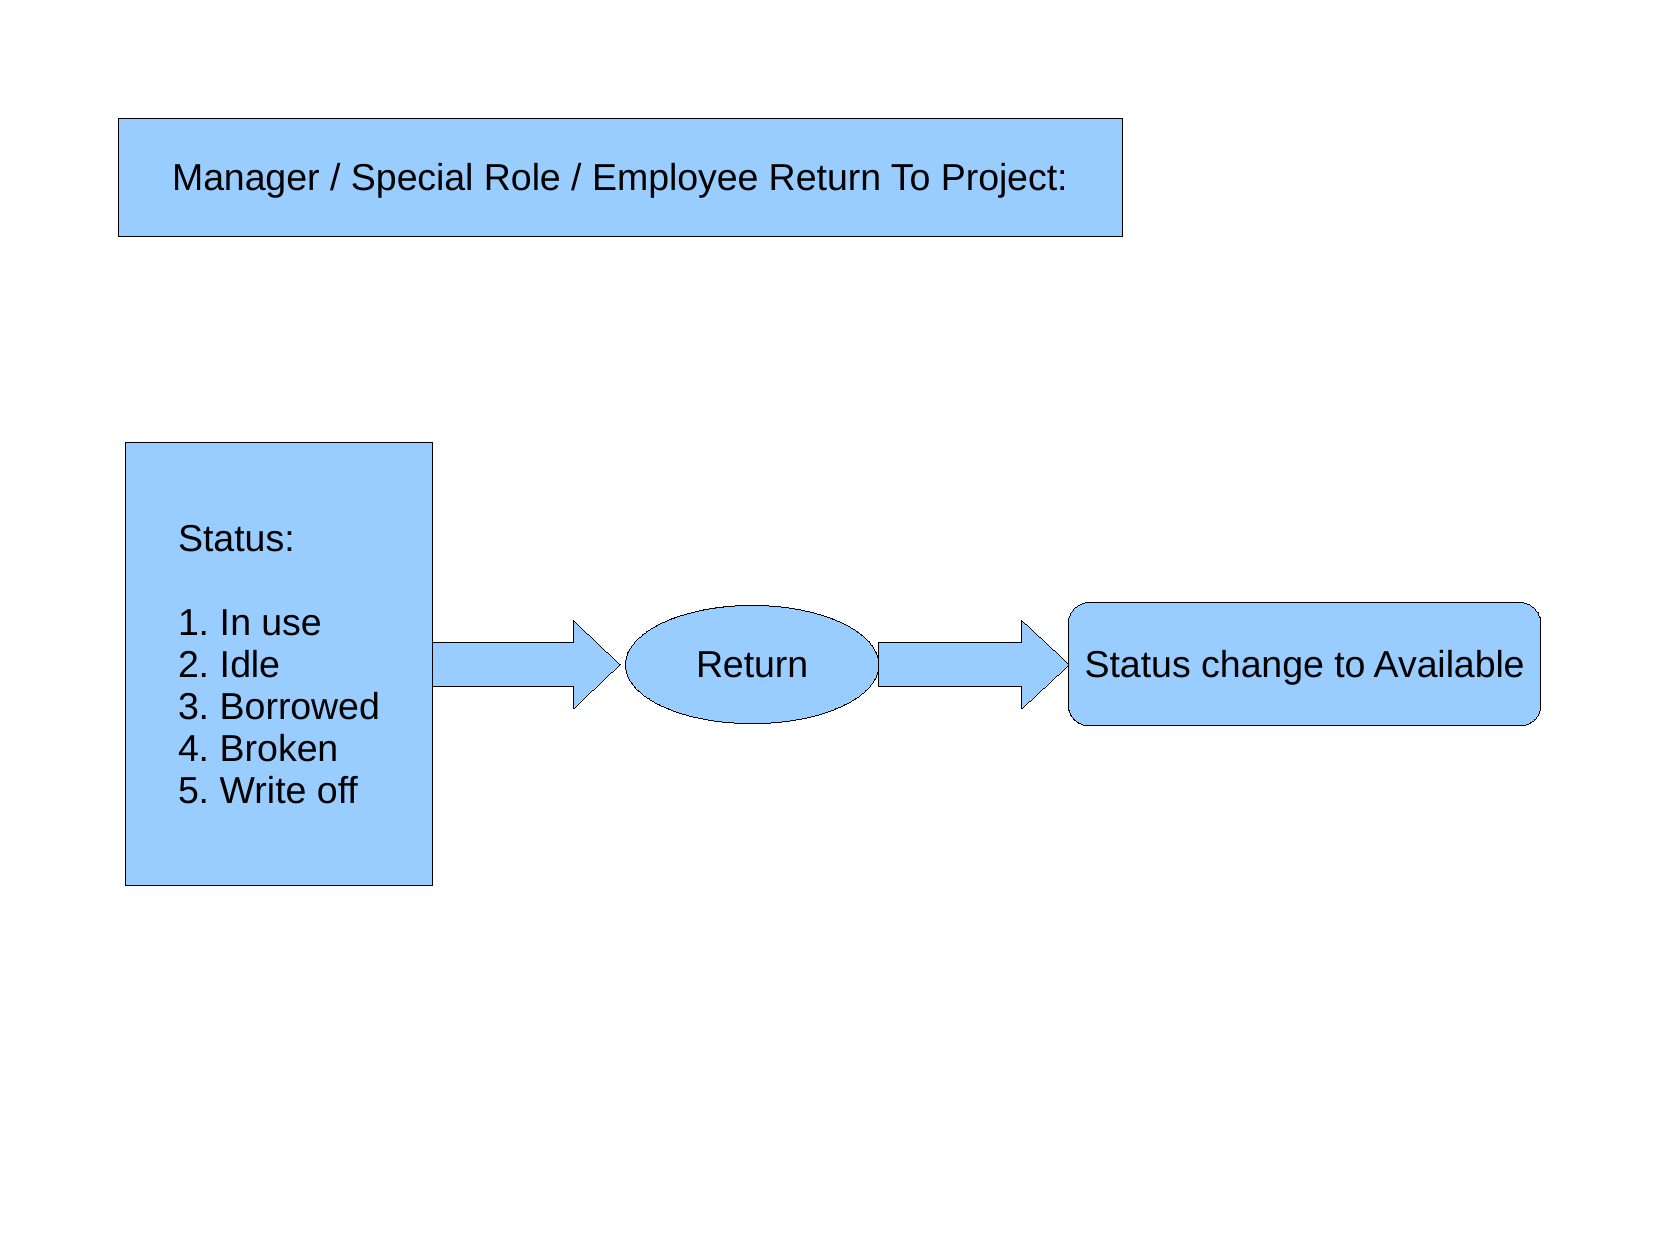

Manager / Special Role / Employee Return To Project:
Status:
1. In use
2. Idle
3. Borrowed
4. Broken
5. Write off
Status change to Available
Return